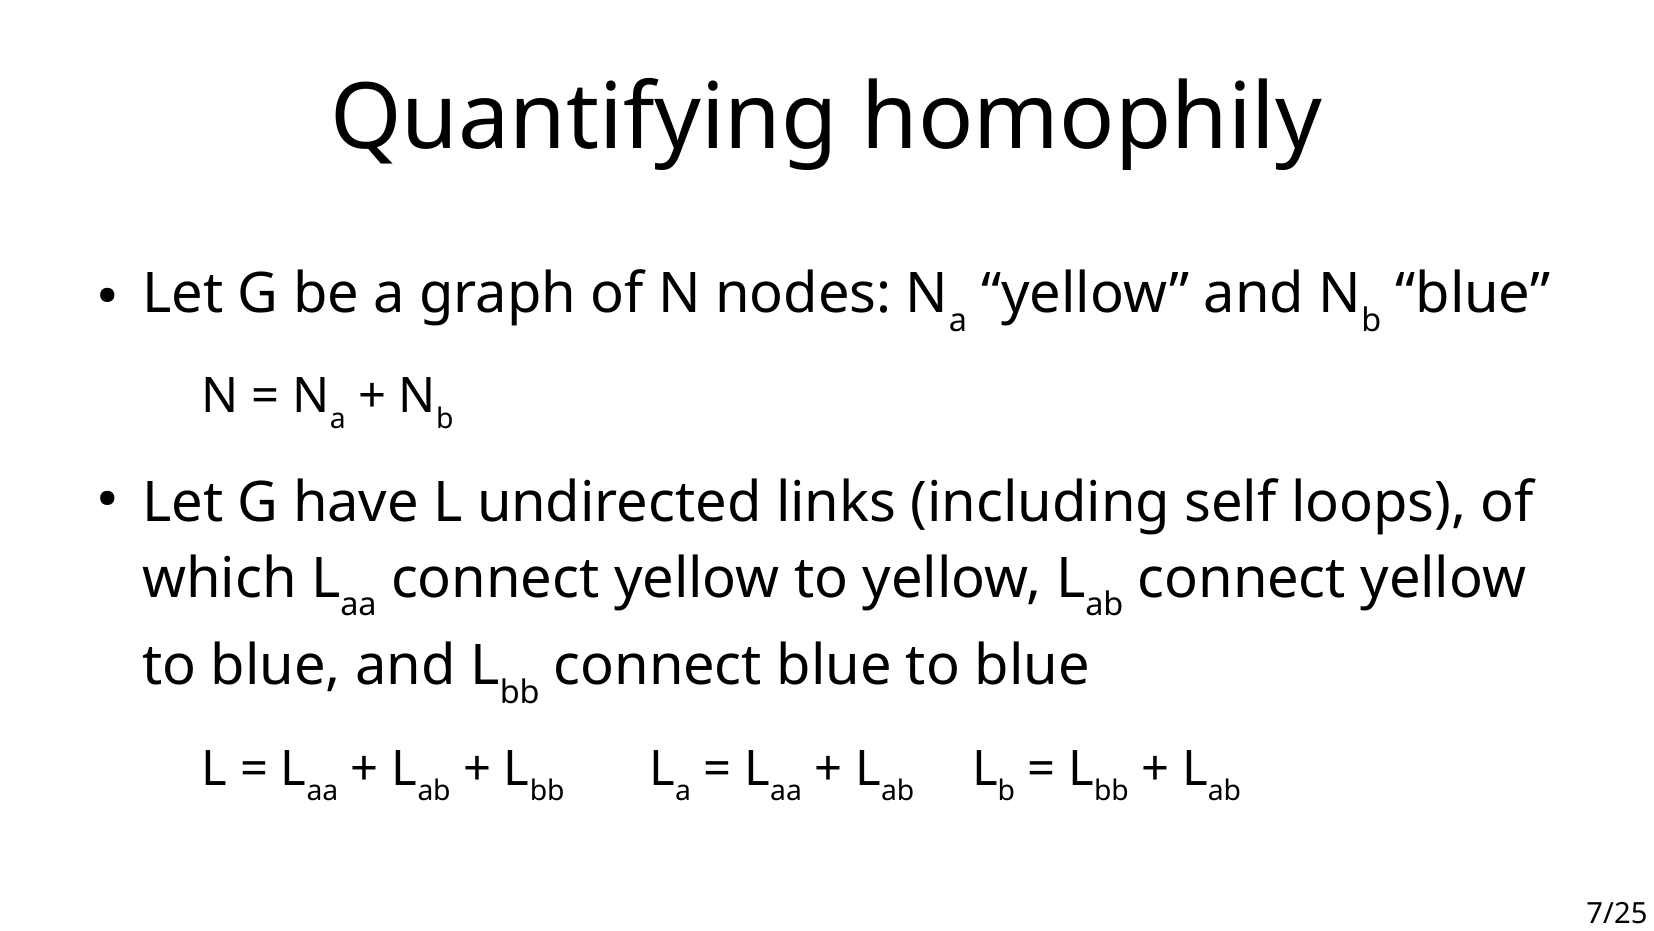

# Quantifying homophily
Let G be a graph of N nodes: Na “yellow” and Nb “blue”
N = Na + Nb
Let G have L undirected links (including self loops), of which Laa connect yellow to yellow, Lab connect yellow to blue, and Lbb connect blue to blue
L = Laa + Lab + Lbb La = Laa + Lab Lb = Lbb + Lab
7